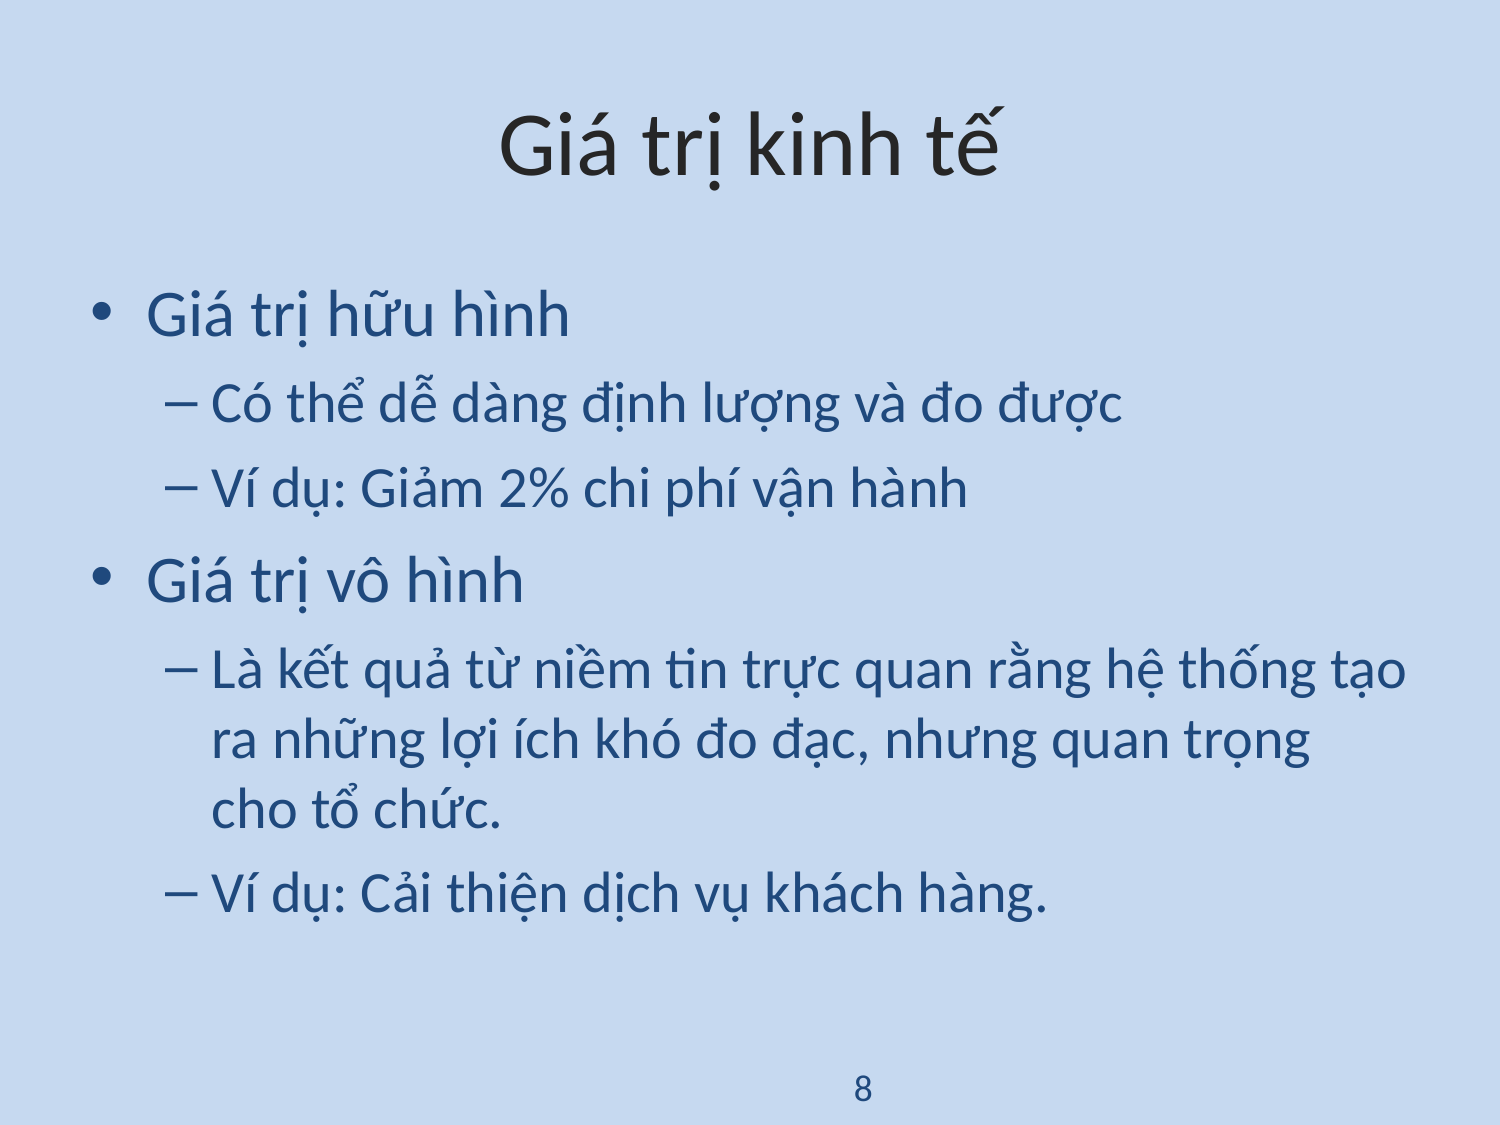

# Giá trị kinh tế
Giá trị hữu hình
Có thể dễ dàng định lượng và đo được
Ví dụ: Giảm 2% chi phí vận hành
Giá trị vô hình
Là kết quả từ niềm tin trực quan rằng hệ thống tạo ra những lợi ích khó đo đạc, nhưng quan trọng cho tổ chức.
Ví dụ: Cải thiện dịch vụ khách hàng.